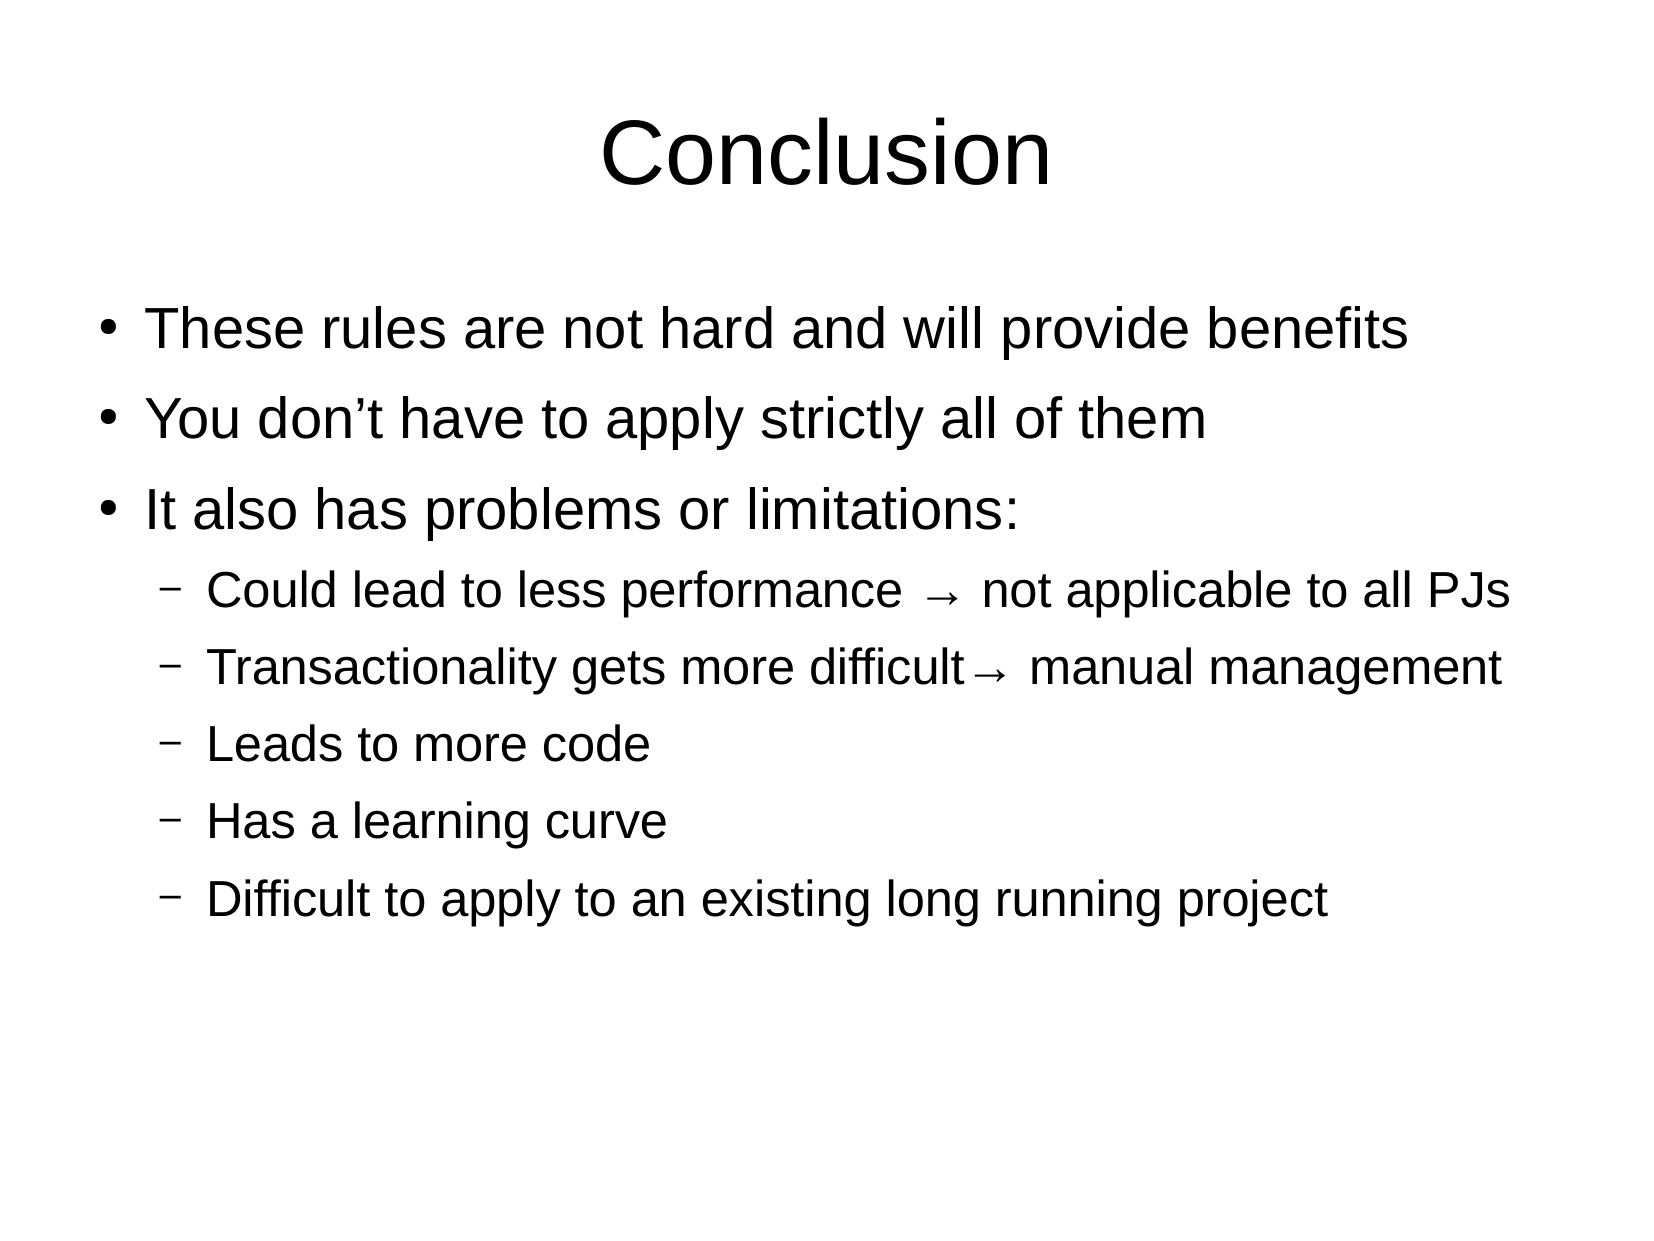

# Conclusion
These rules are not hard and will provide benefits
You don’t have to apply strictly all of them
It also has problems or limitations:
Could lead to less performance → not applicable to all PJs
Transactionality gets more difficult→ manual management
Leads to more code
Has a learning curve
Difficult to apply to an existing long running project